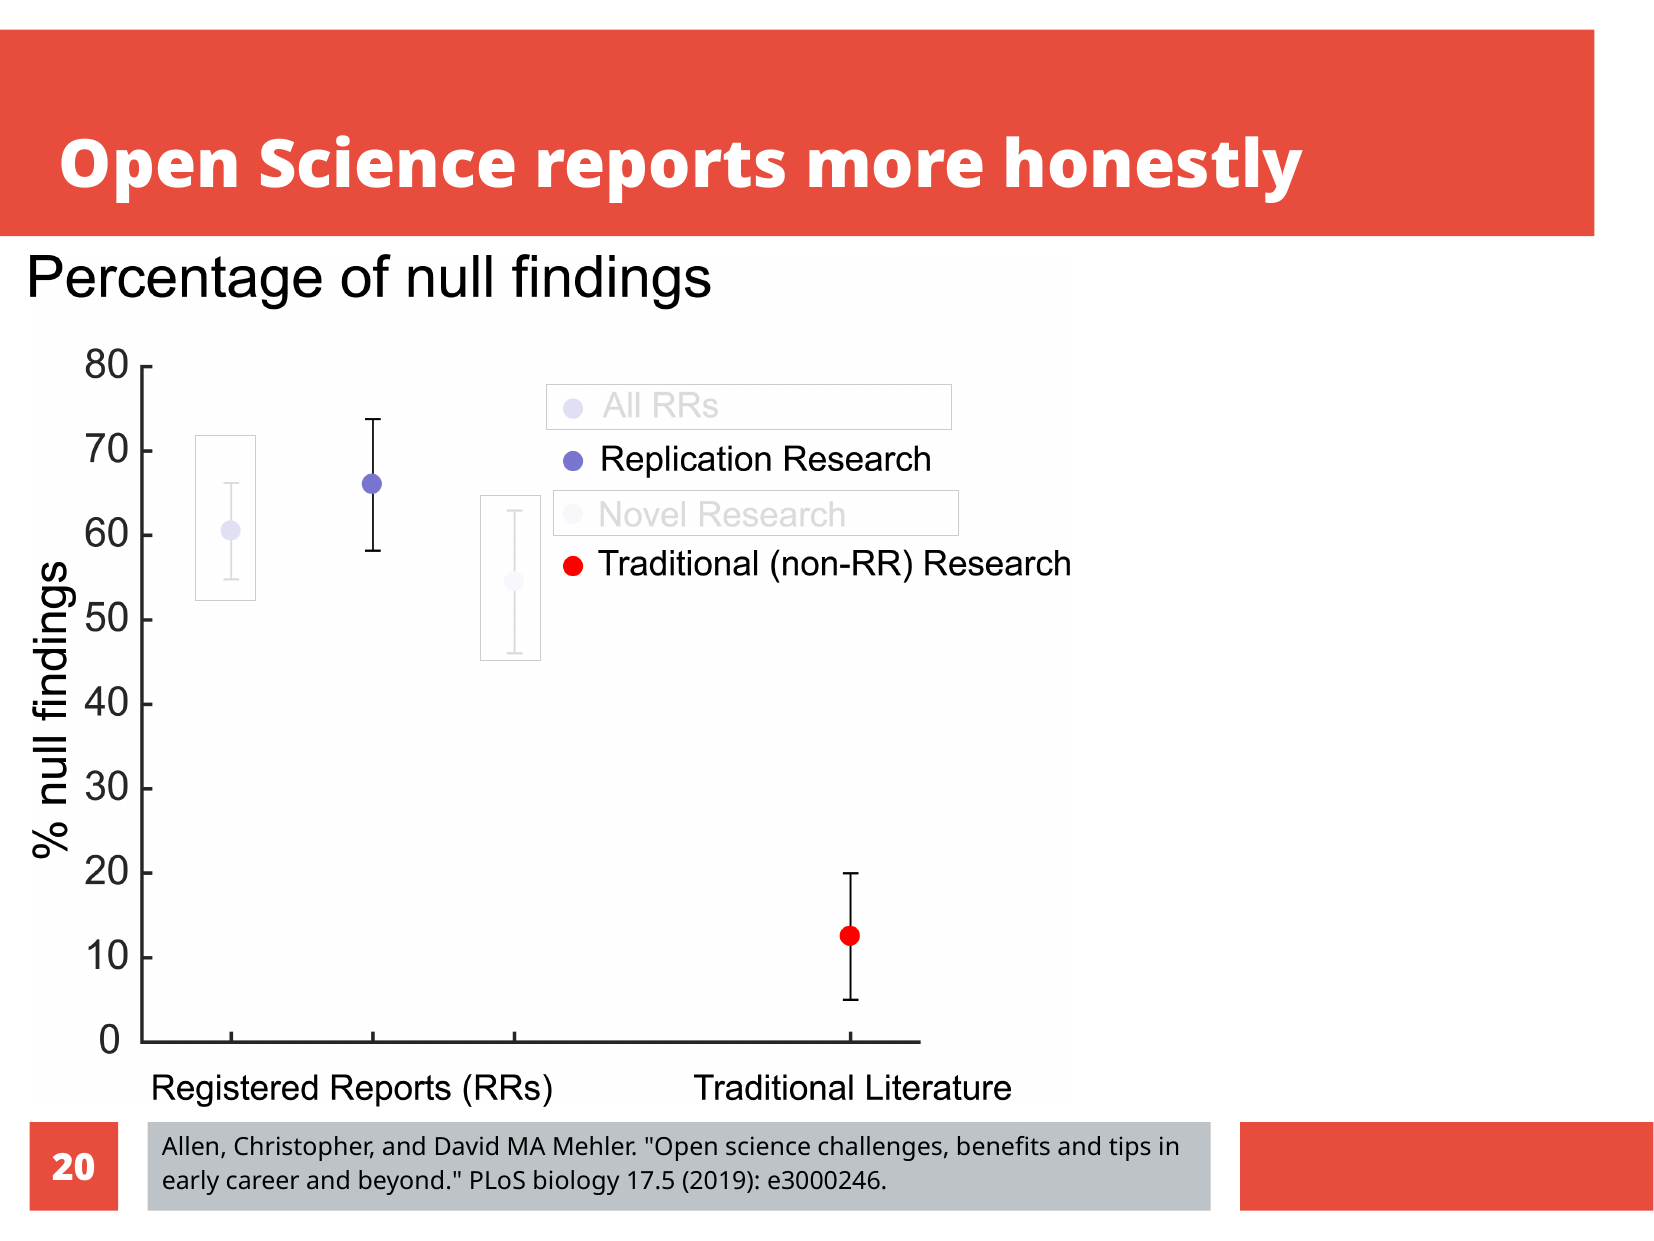

# Open Science reports more honestly
Allen, Christopher, and David MA Mehler. "Open science challenges, benefits and tips in early career and beyond." PLoS biology 17.5 (2019): e3000246.
20